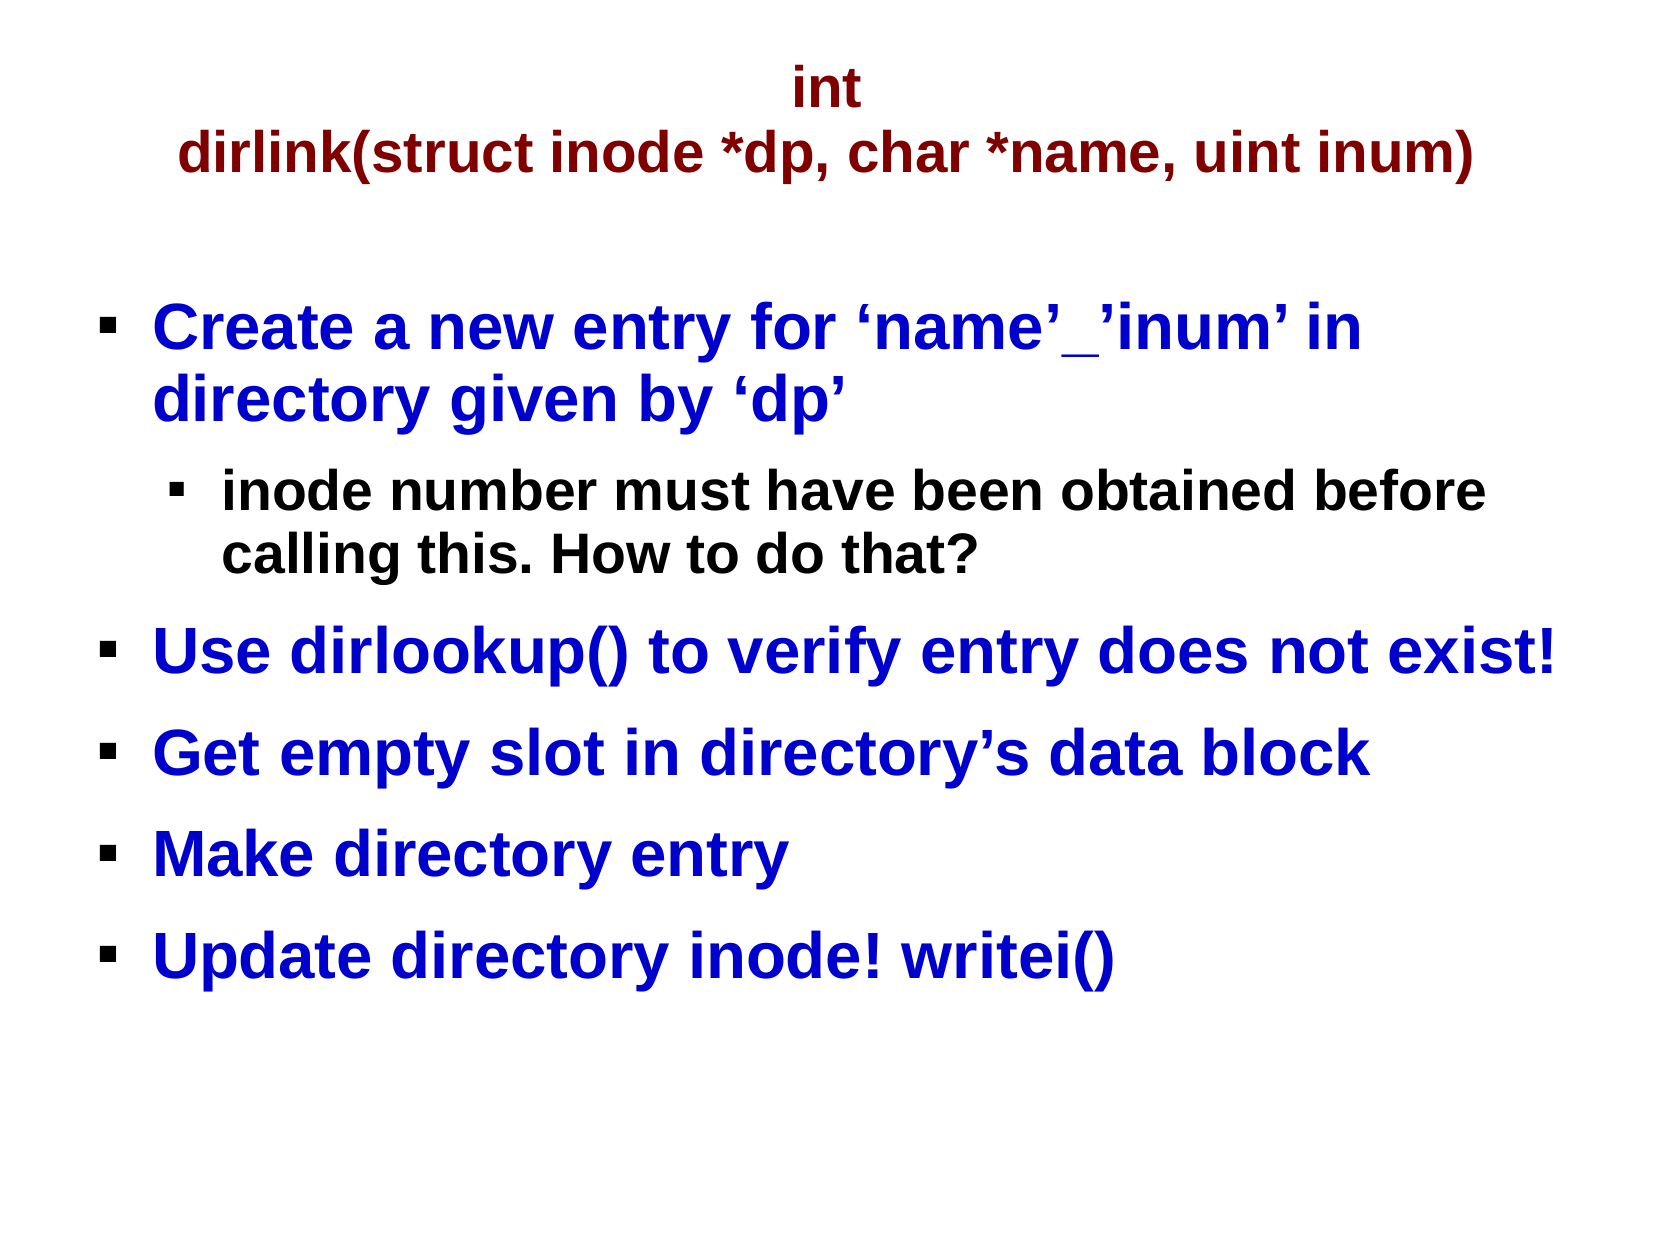

# int dirlink(struct inode *dp, char *name, uint inum)
Create a new entry for ‘name’_’inum’ in directory given by ‘dp’
inode number must have been obtained before calling this. How to do that?
Use dirlookup() to verify entry does not exist!
Get empty slot in directory’s data block
Make directory entry
Update directory inode! writei()